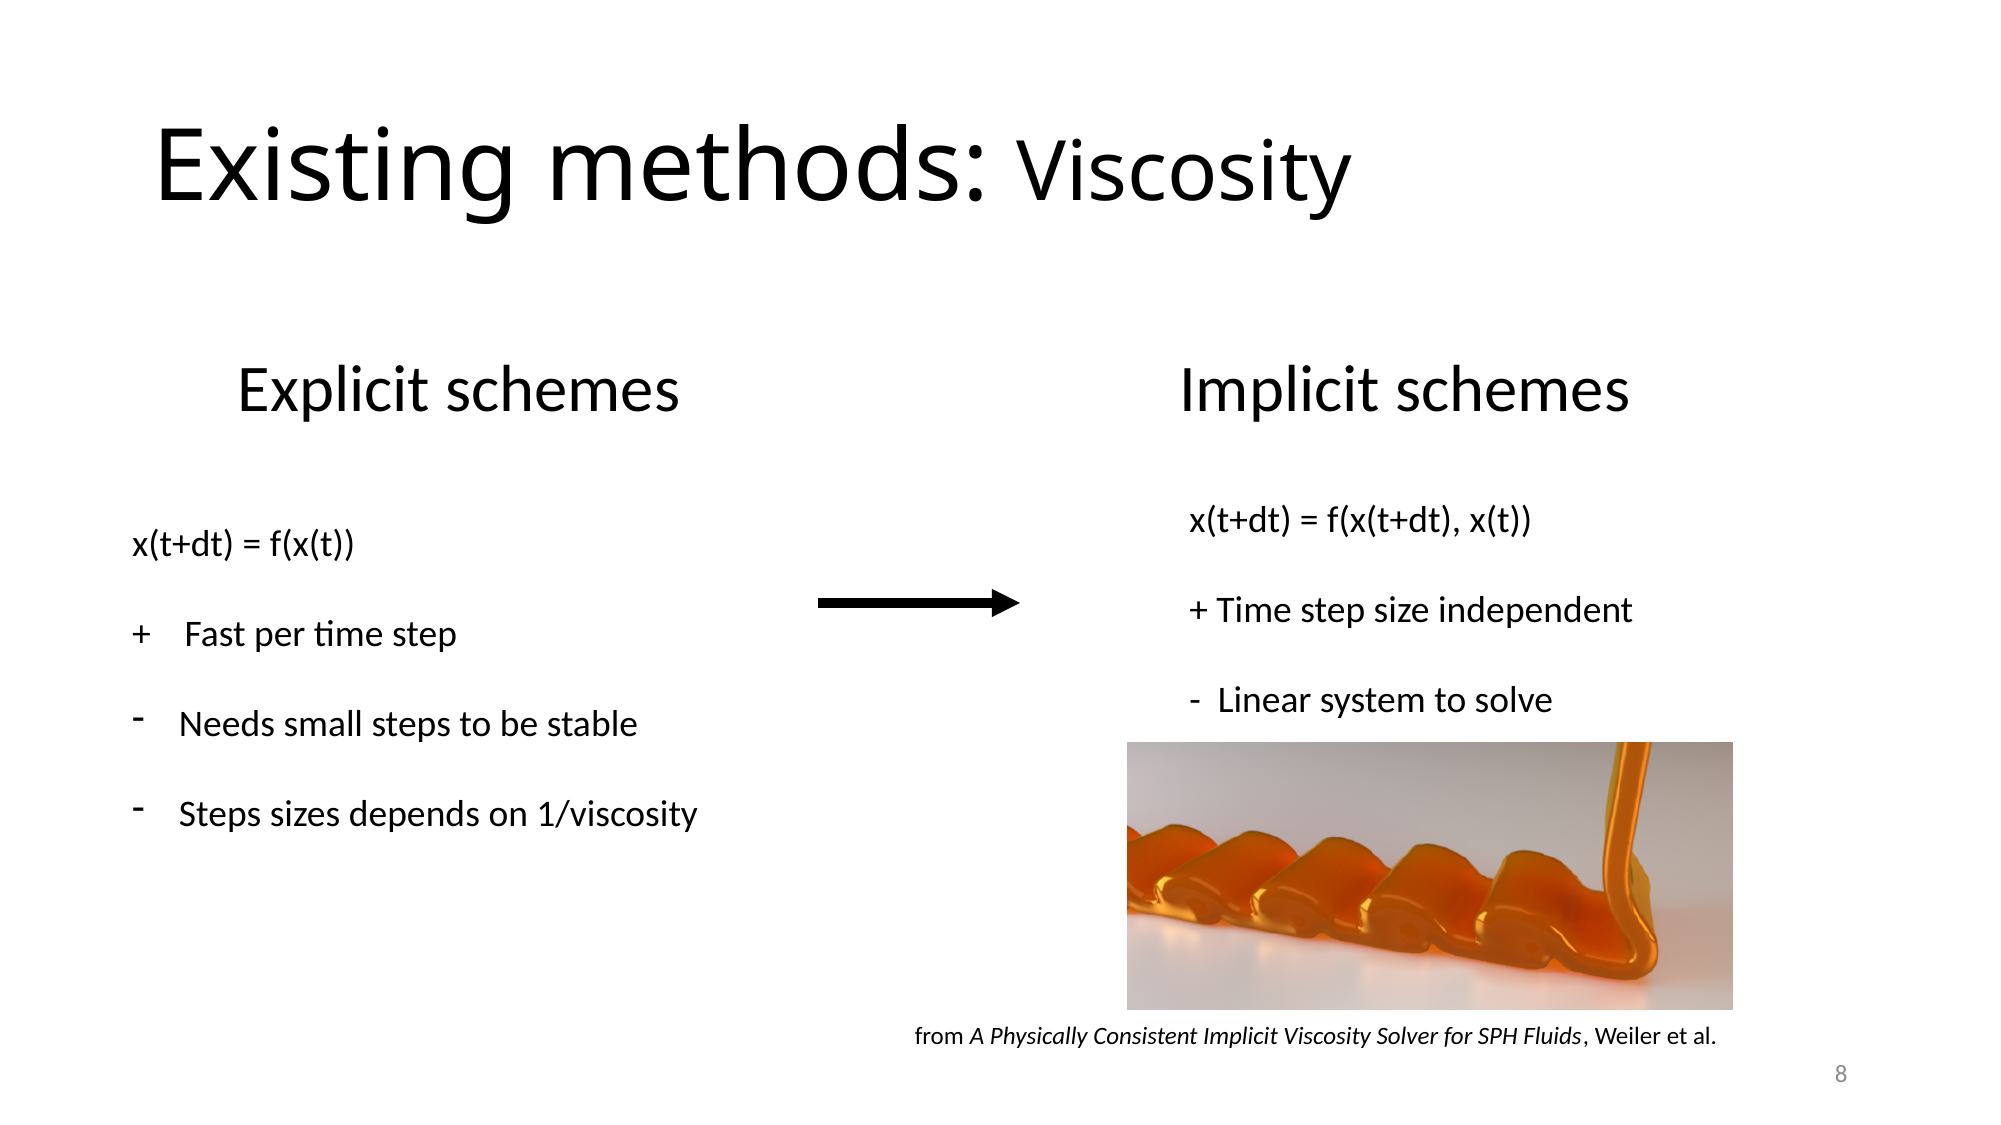

# Existing methods: Viscosity
Explicit schemes
Implicit schemes
x(t+dt) = f(x(t+dt), x(t))
+ Time step size independent
- Linear system to solve
x(t+dt) = f(x(t))
+ Fast per time step
Needs small steps to be stable
Steps sizes depends on 1/viscosity
from A Physically Consistent Implicit Viscosity Solver for SPH Fluids, Weiler et al.
8